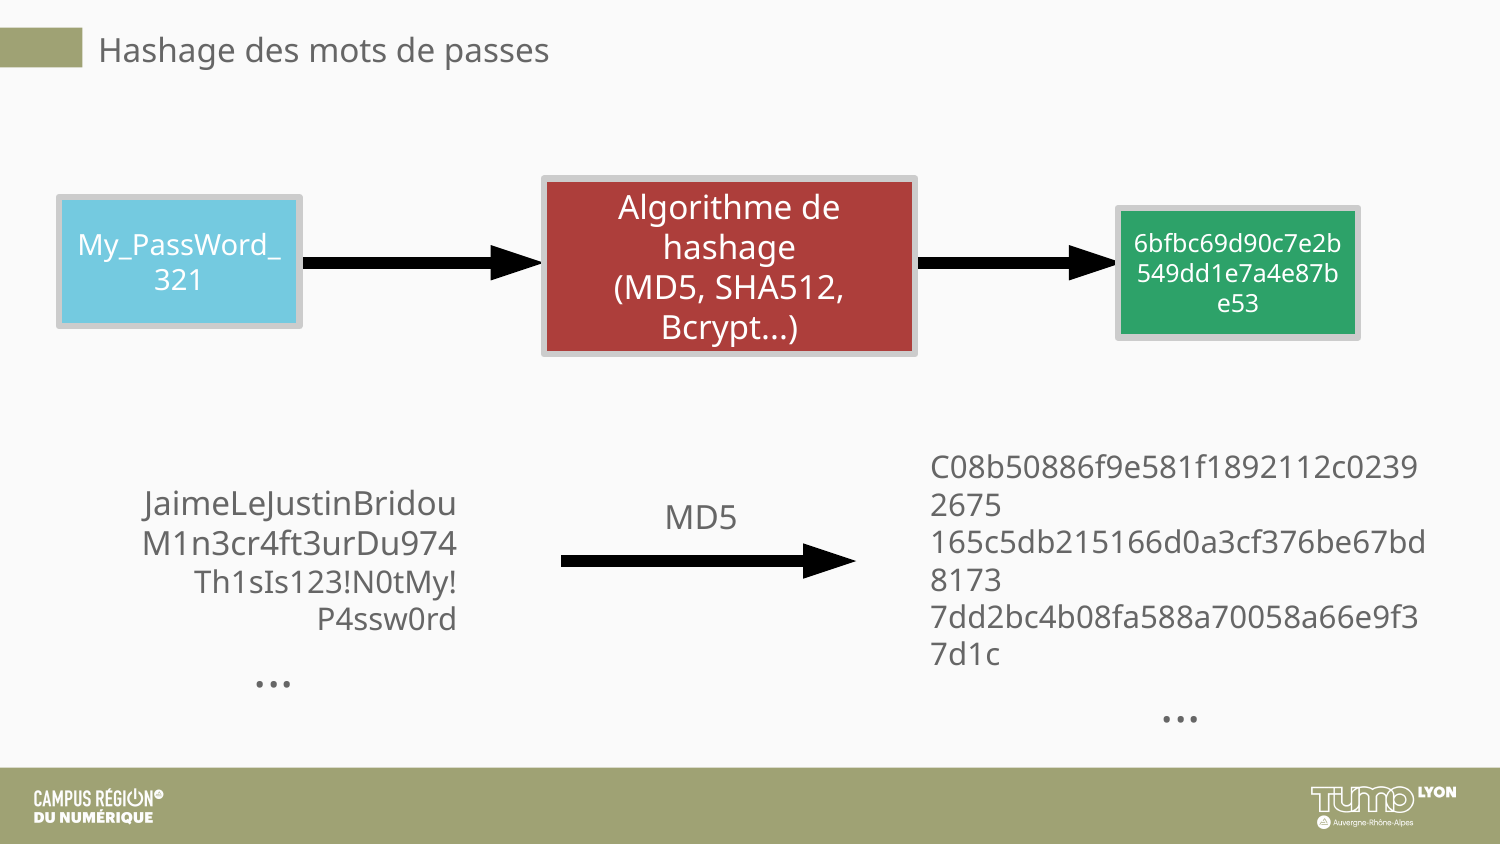

Hashage des mots de passes
Algorithme de hashage
(MD5, SHA512, Bcrypt...)
My_PassWord_321
6bfbc69d90c7e2b549dd1e7a4e87be53
JaimeLeJustinBridou
M1n3cr4ft3urDu974
Th1sIs123!N0tMy!P4ssw0rd
...
MD5
C08b50886f9e581f1892112c02392675
165c5db215166d0a3cf376be67bd8173
7dd2bc4b08fa588a70058a66e9f37d1c
...